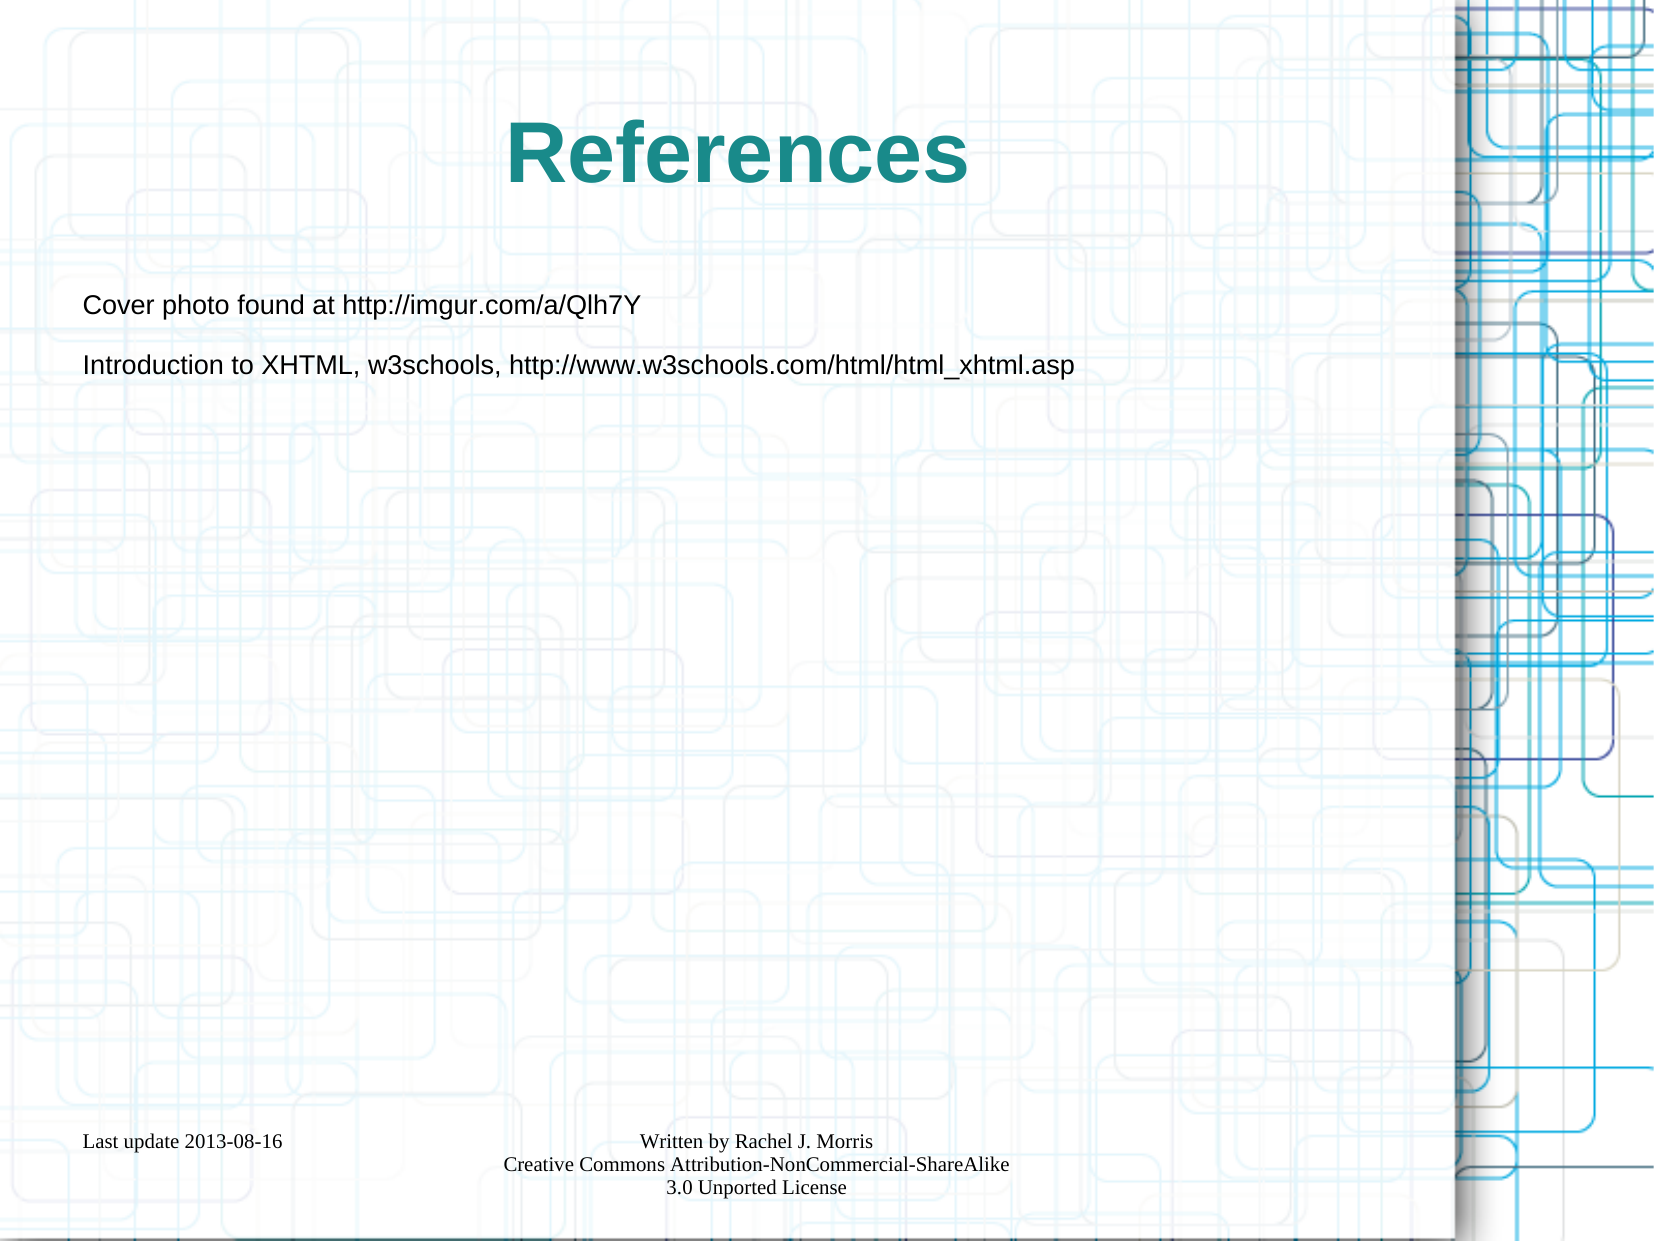

# References
Cover photo found at http://imgur.com/a/Qlh7Y
Introduction to XHTML, w3schools, http://www.w3schools.com/html/html_xhtml.asp